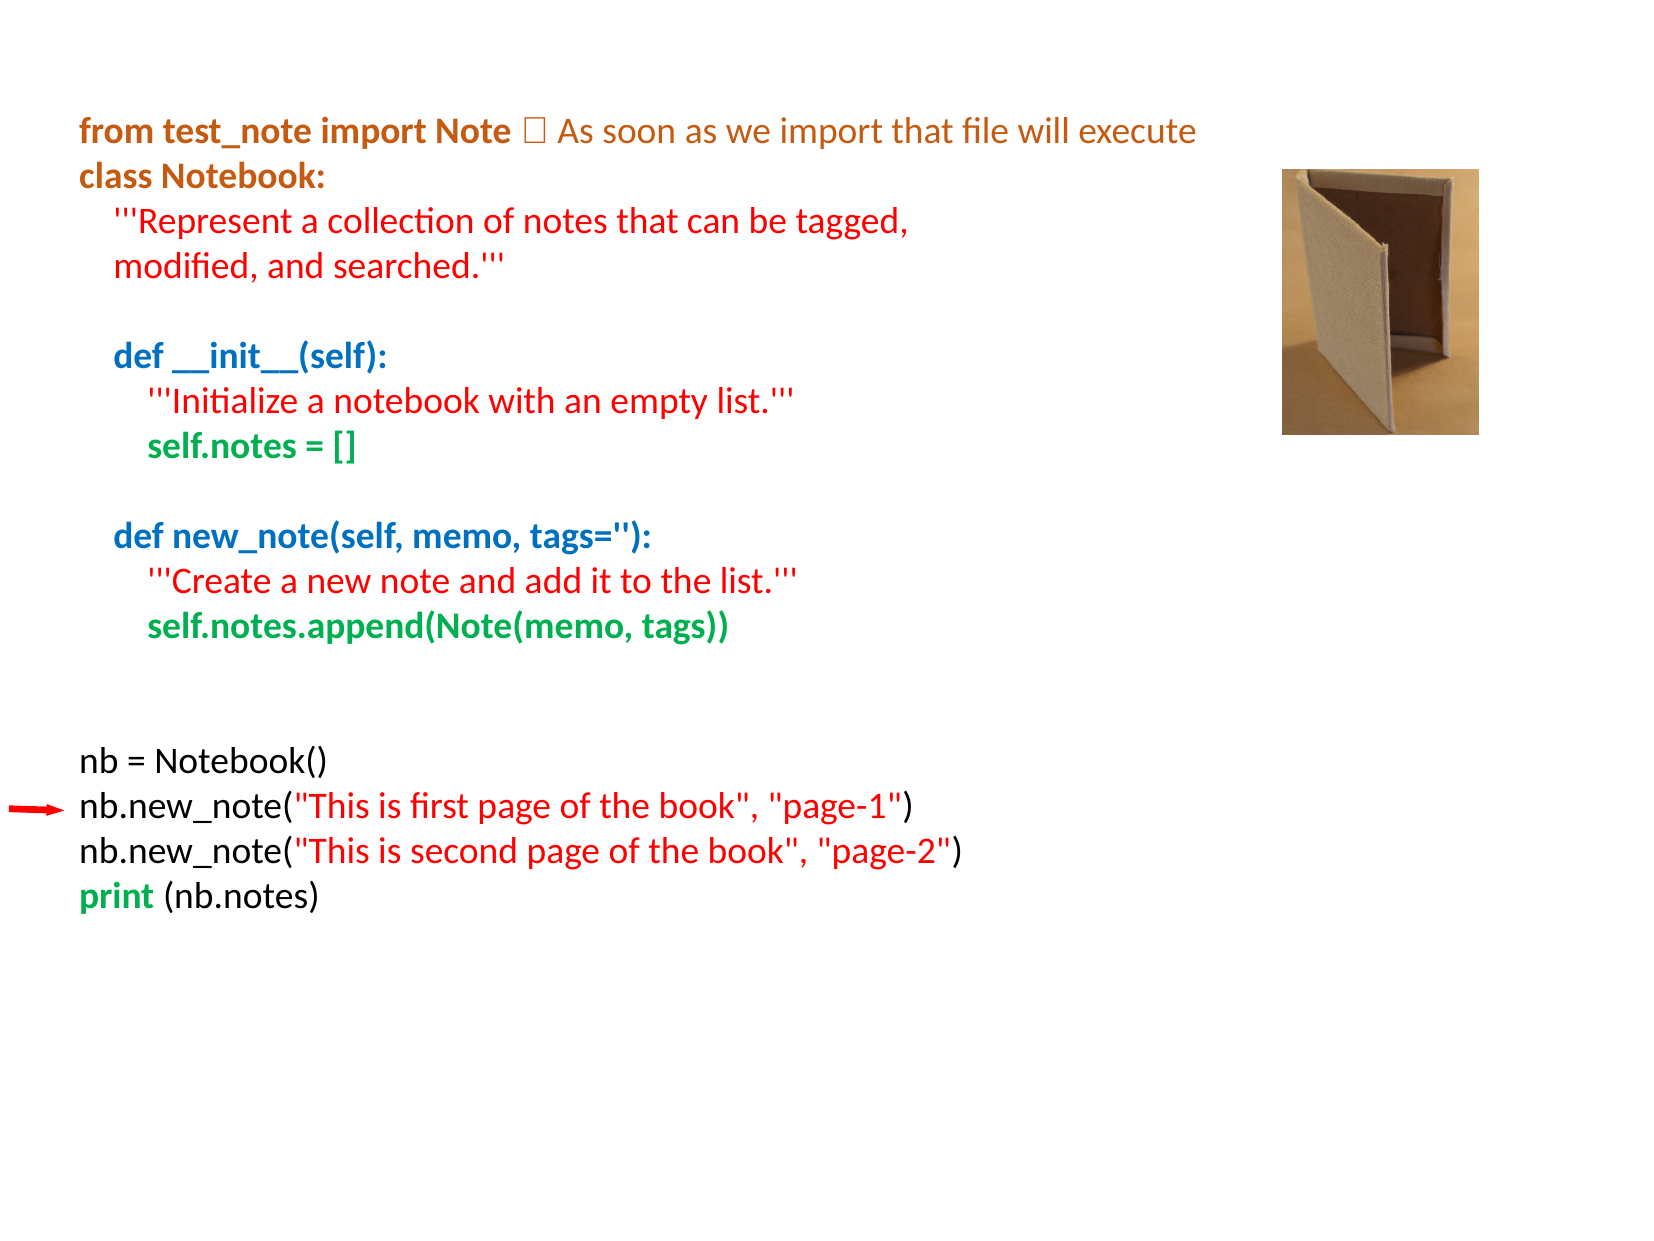

from test_note import Note  As soon as we import that file will execute
class Notebook:
 '''Represent a collection of notes that can be tagged,
 modified, and searched.'''
 def __init__(self):
 '''Initialize a notebook with an empty list.'''
 self.notes = []
 def new_note(self, memo, tags=''):
 '''Create a new note and add it to the list.'''
 self.notes.append(Note(memo, tags))
nb = Notebook()
nb.new_note("This is first page of the book", "page-1")
nb.new_note("This is second page of the book", "page-2")
print (nb.notes)